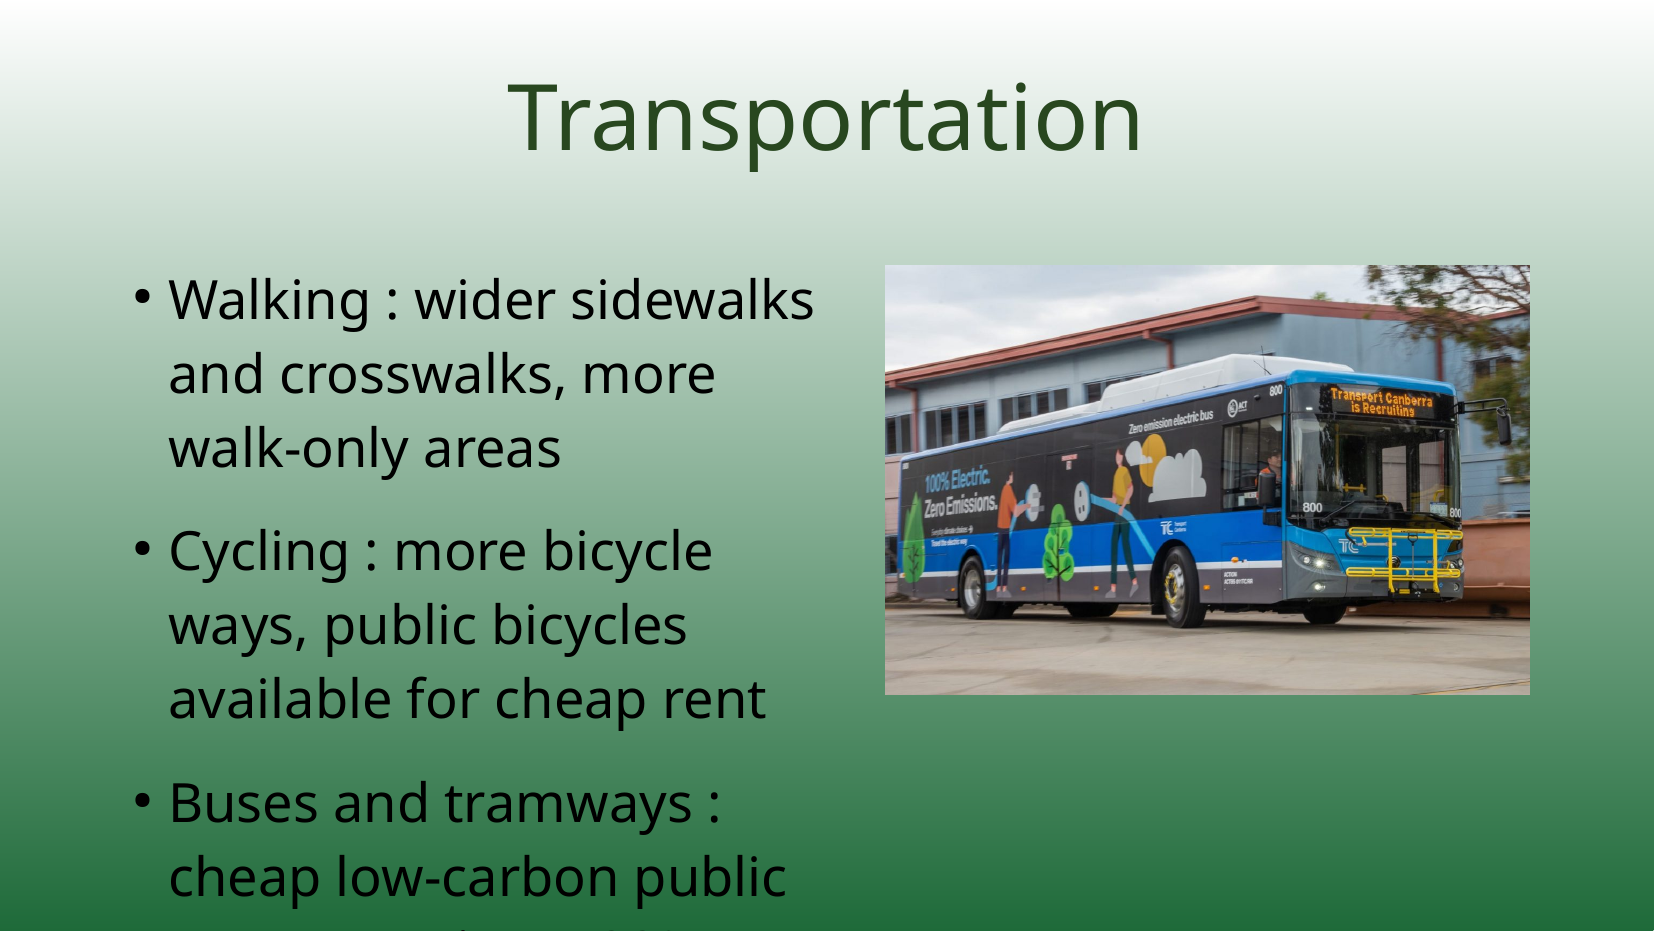

# Transportation
Walking : wider sidewalks and crosswalks, more walk-only areas
Cycling : more bicycle ways, public bicycles available for cheap rent
Buses and tramways : cheap low-carbon public transportation, 100% electric
Private cars : not allowed in the city